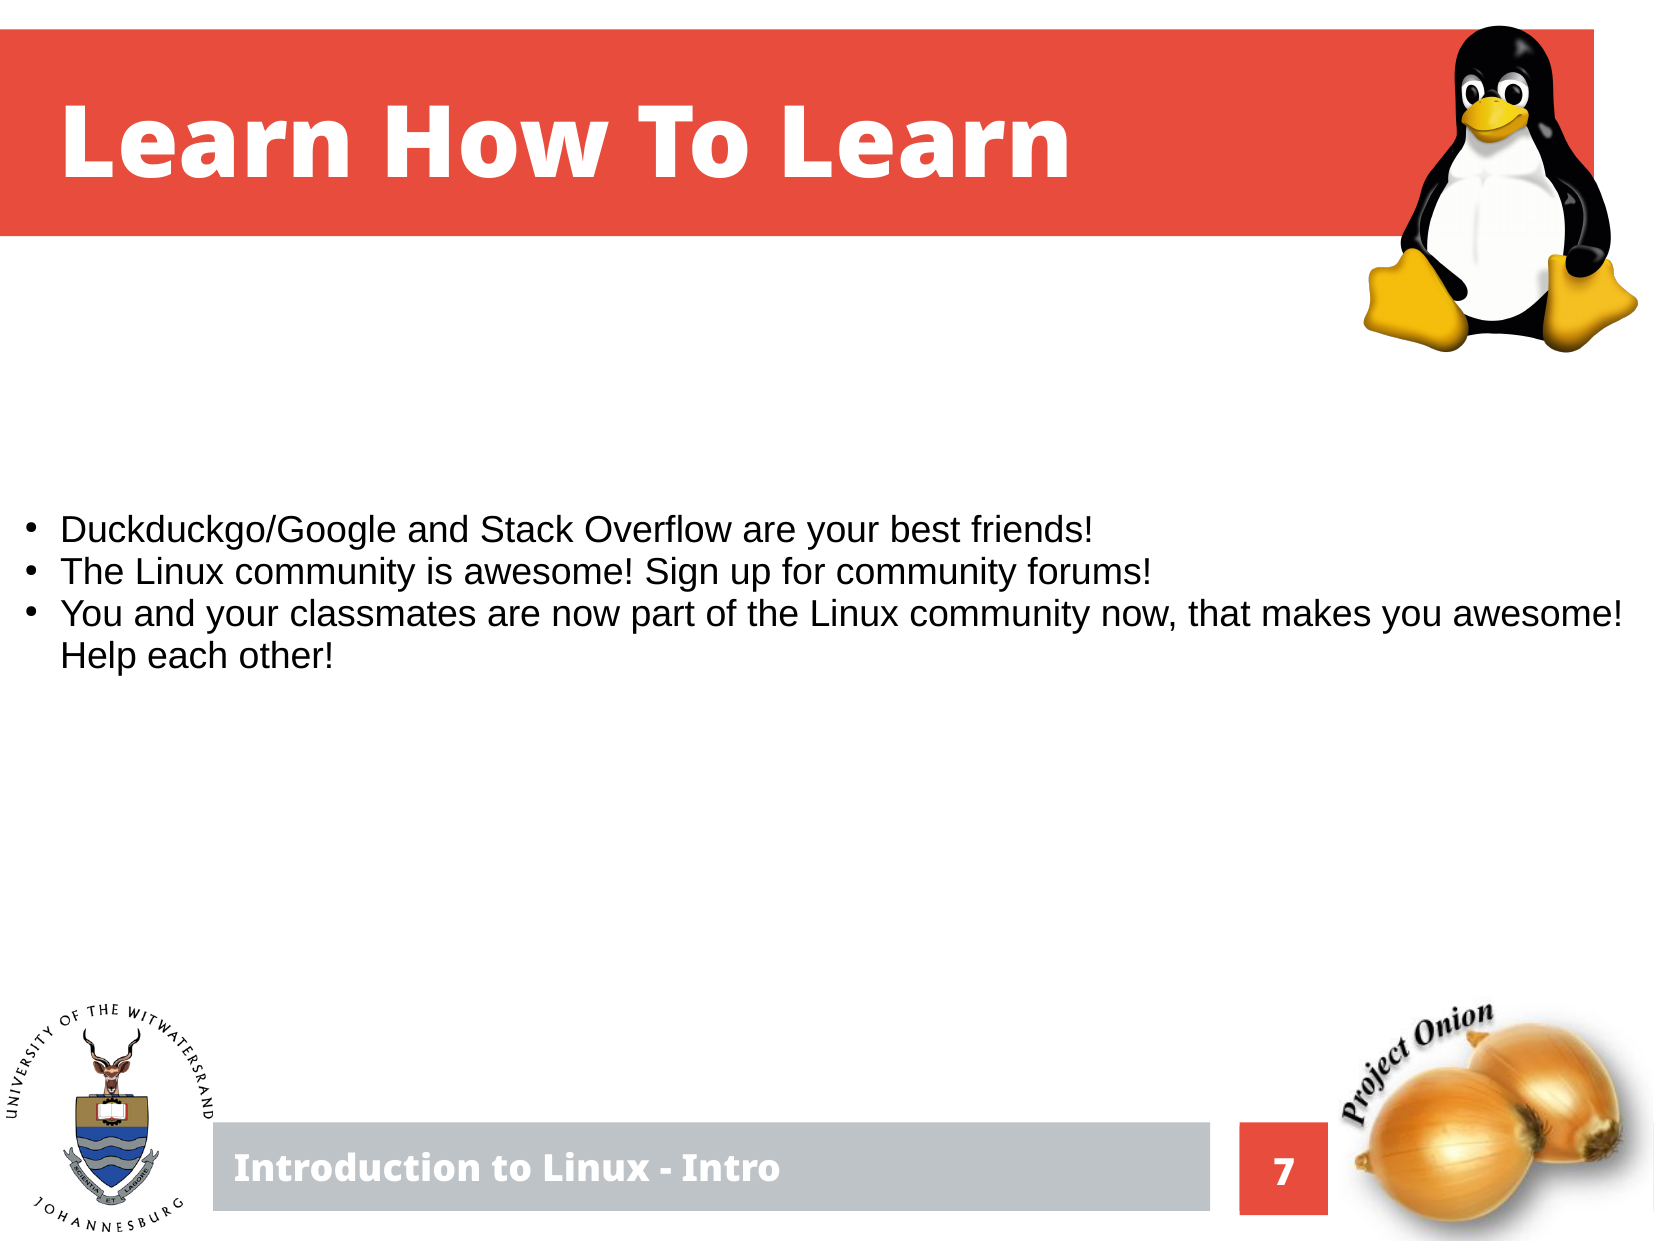

# Learn How To Learn
Duckduckgo/Google and Stack Overflow are your best friends!
The Linux community is awesome! Sign up for community forums!
You and your classmates are now part of the Linux community now, that makes you awesome! Help each other!
 Introduction to Linux - Intro
7